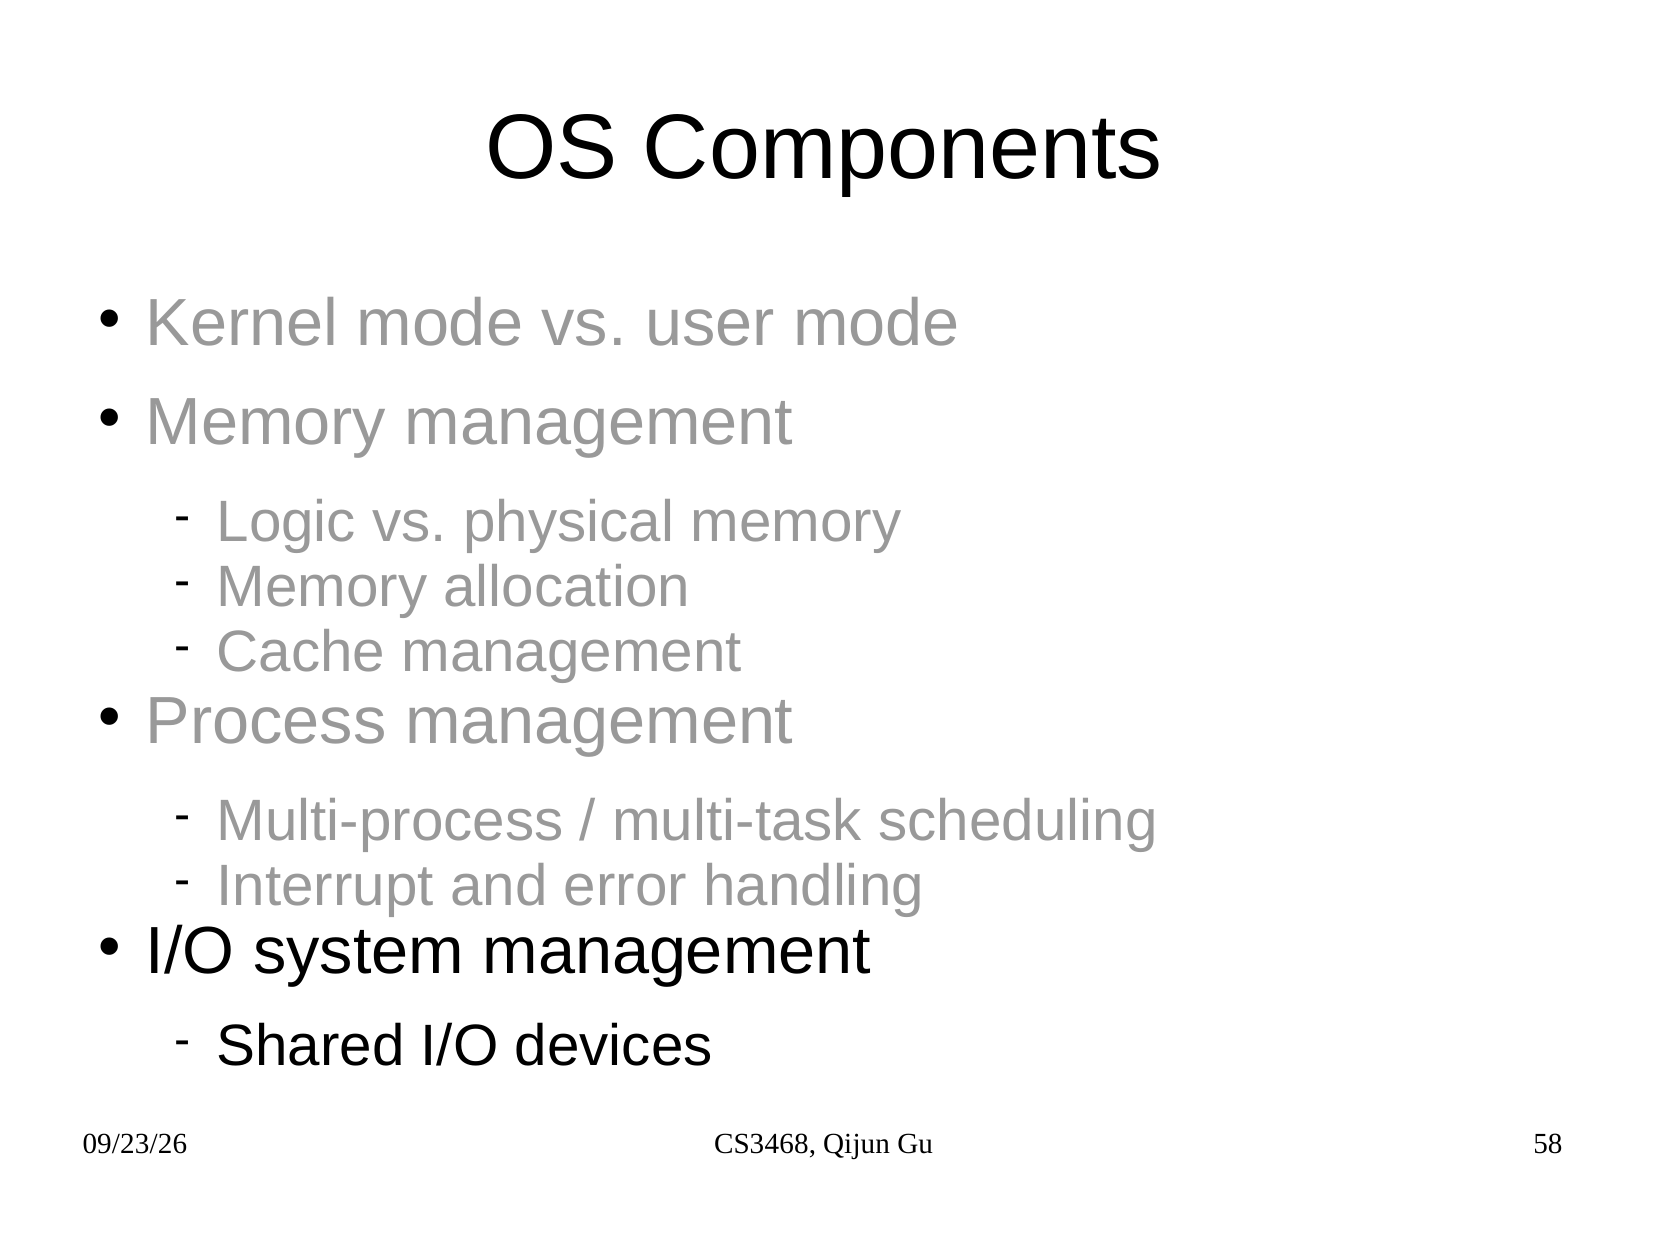

# OS Components
Kernel mode vs. user mode
Memory management
Logic vs. physical memory
Memory allocation
Cache management
Process management
Multi-process / multi-task scheduling
Interrupt and error handling
I/O system management
Shared I/O devices
CS3468, Qijun Gu
58